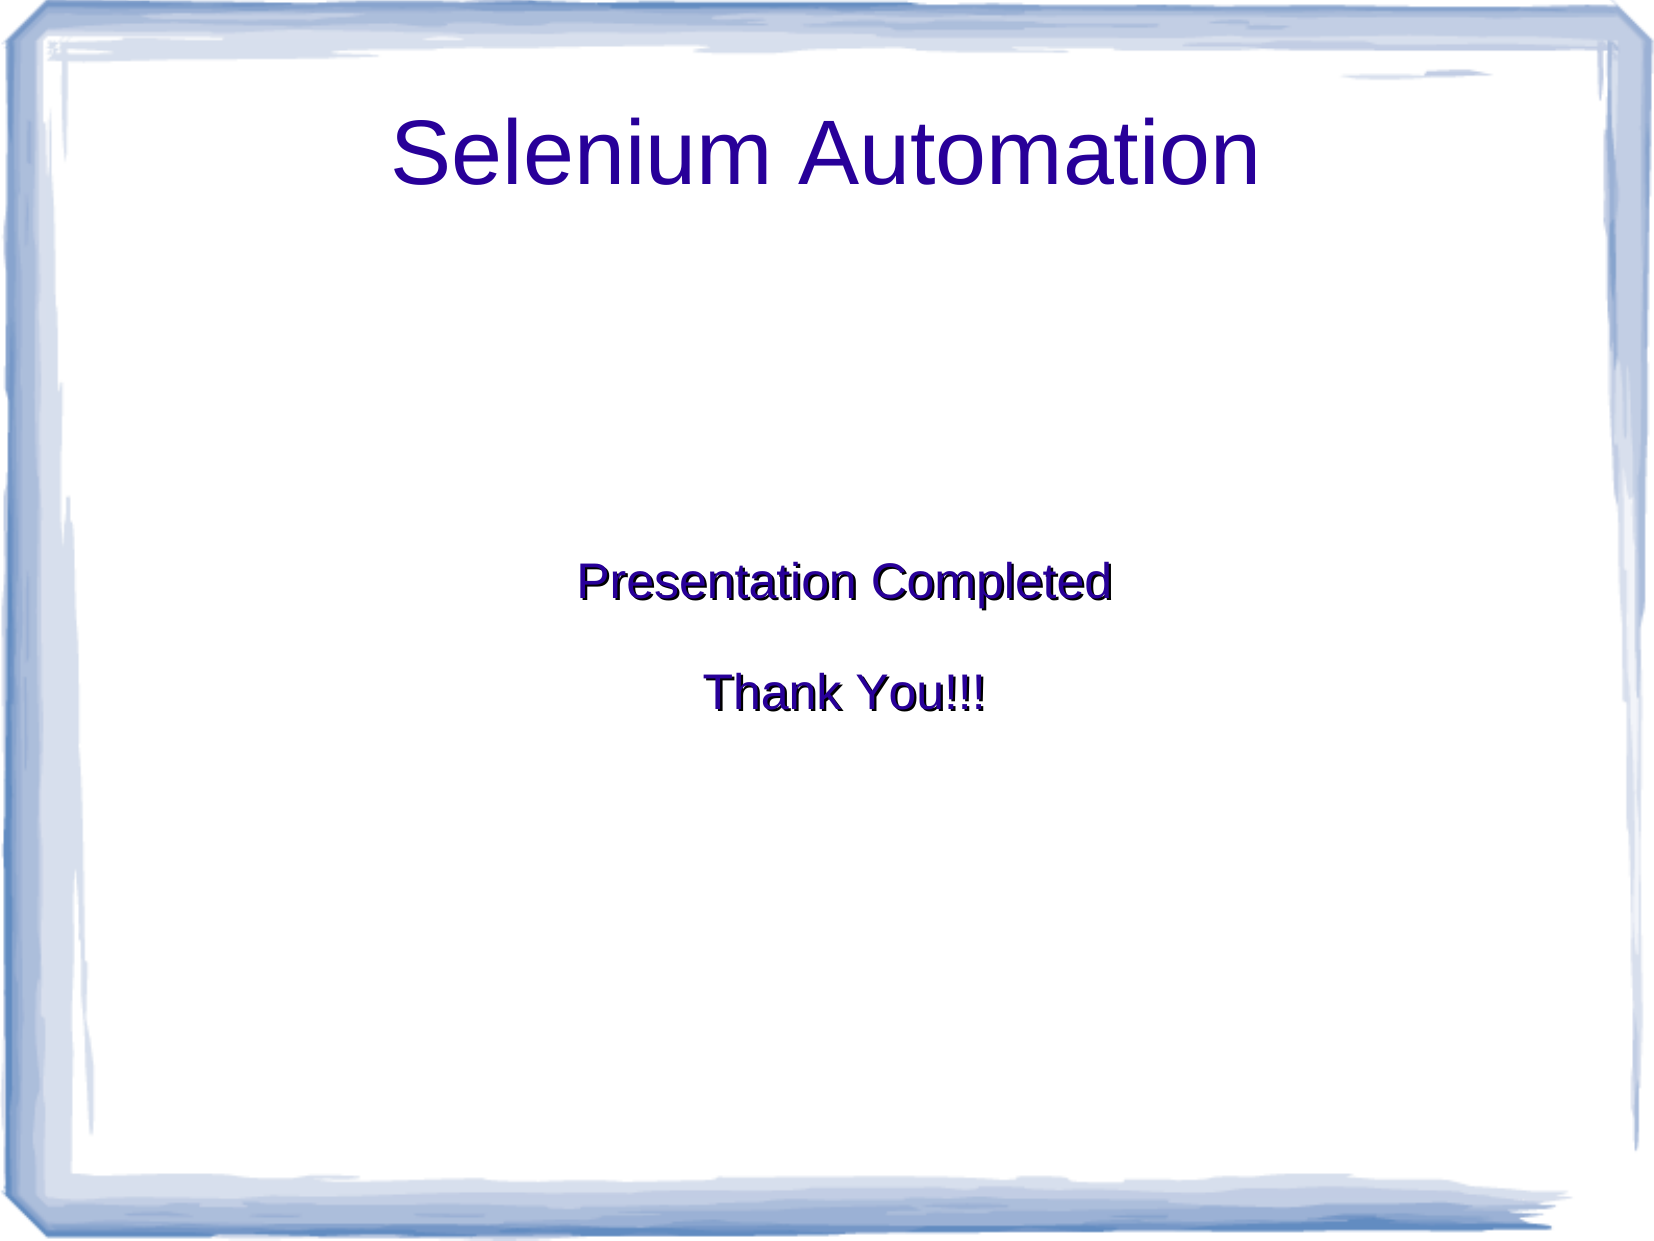

# Selenium Automation
Presentation Completed
Thank You!!!